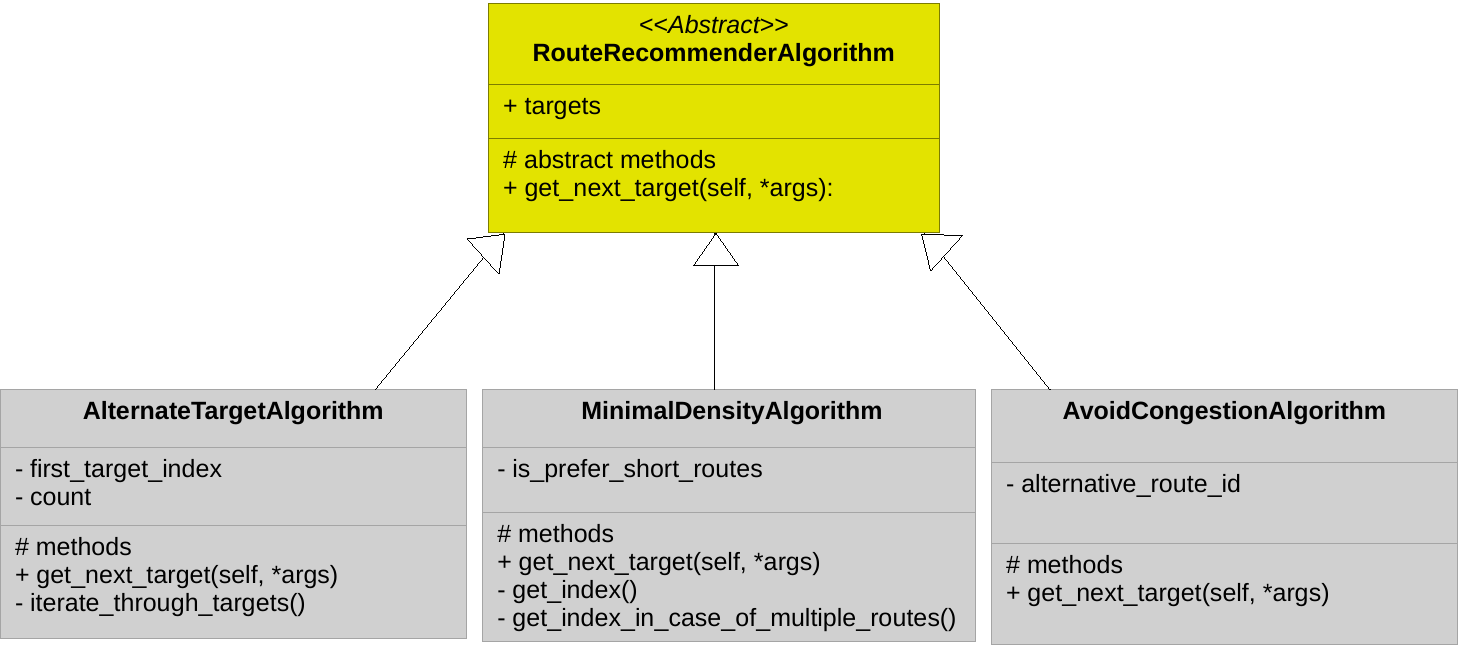

<<Abstract>>
RouteRecommenderAlgorithm
+ targets
# abstract methods
+ get_next_target(self, *args):
AvoidCongestionAlgorithm
AlternateTargetAlgorithm
 MinimalDensityAlgorithm
- first_target_index
- count
- is_prefer_short_routes
- alternative_route_id
# methods
+ get_next_target(self, *args)
- get_index()
- get_index_in_case_of_multiple_routes()
# methods
+ get_next_target(self, *args)
- iterate_through_targets()
# methods
+ get_next_target(self, *args)